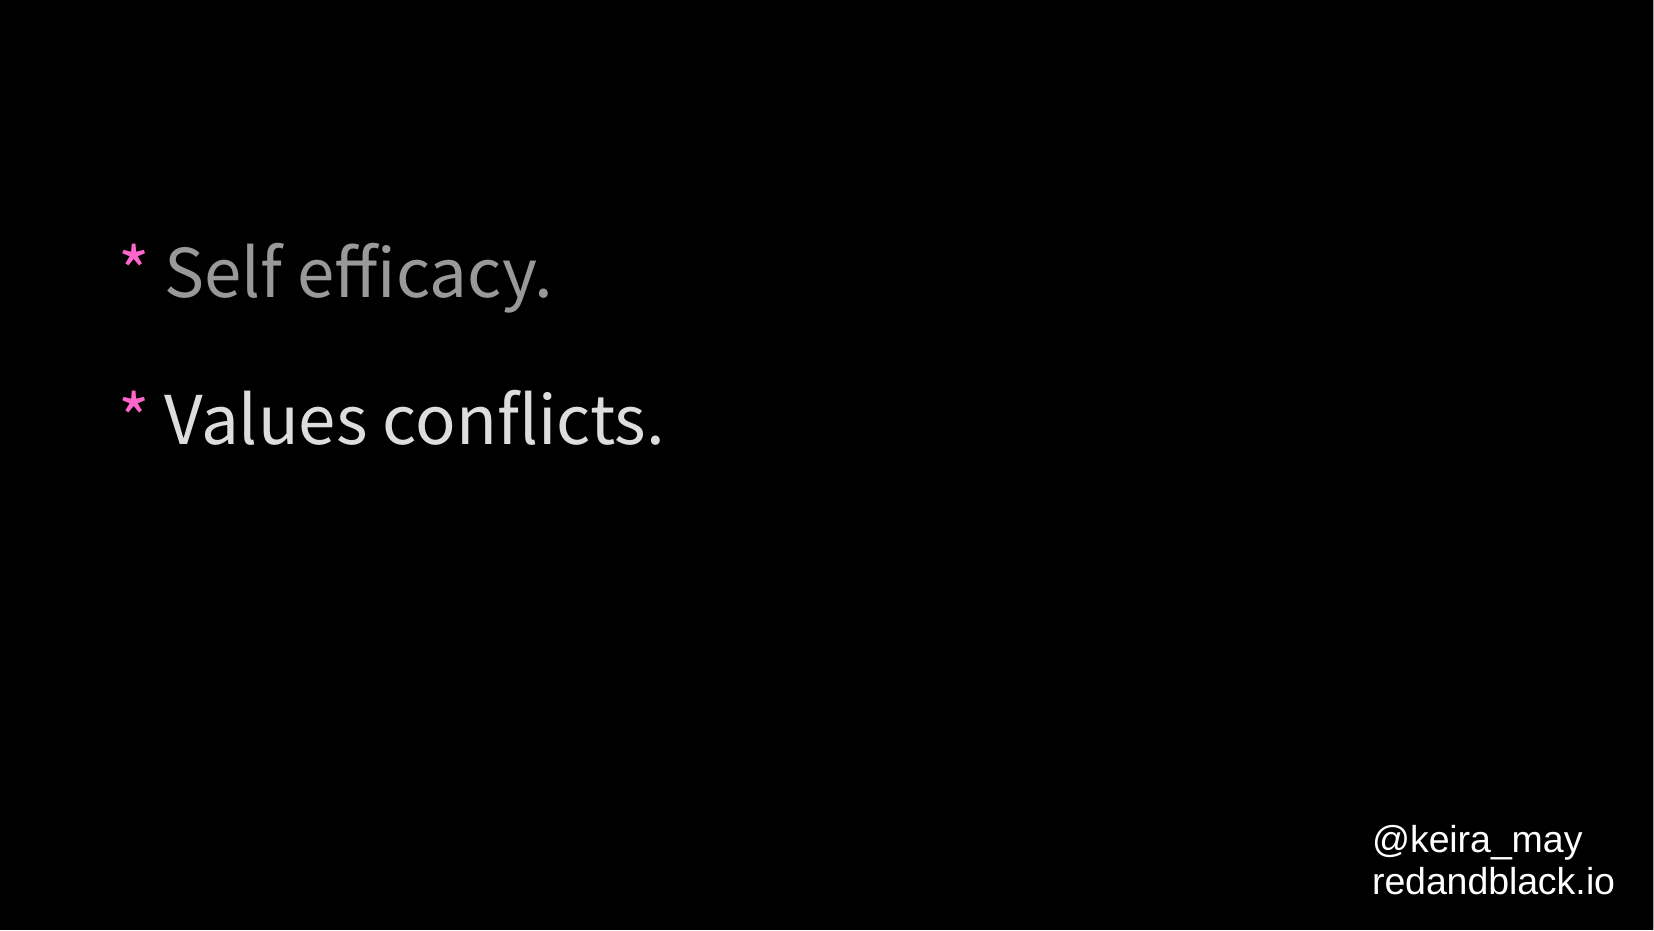

# * Self efficacy. * Values conflicts.
@keira_may
redandblack.io